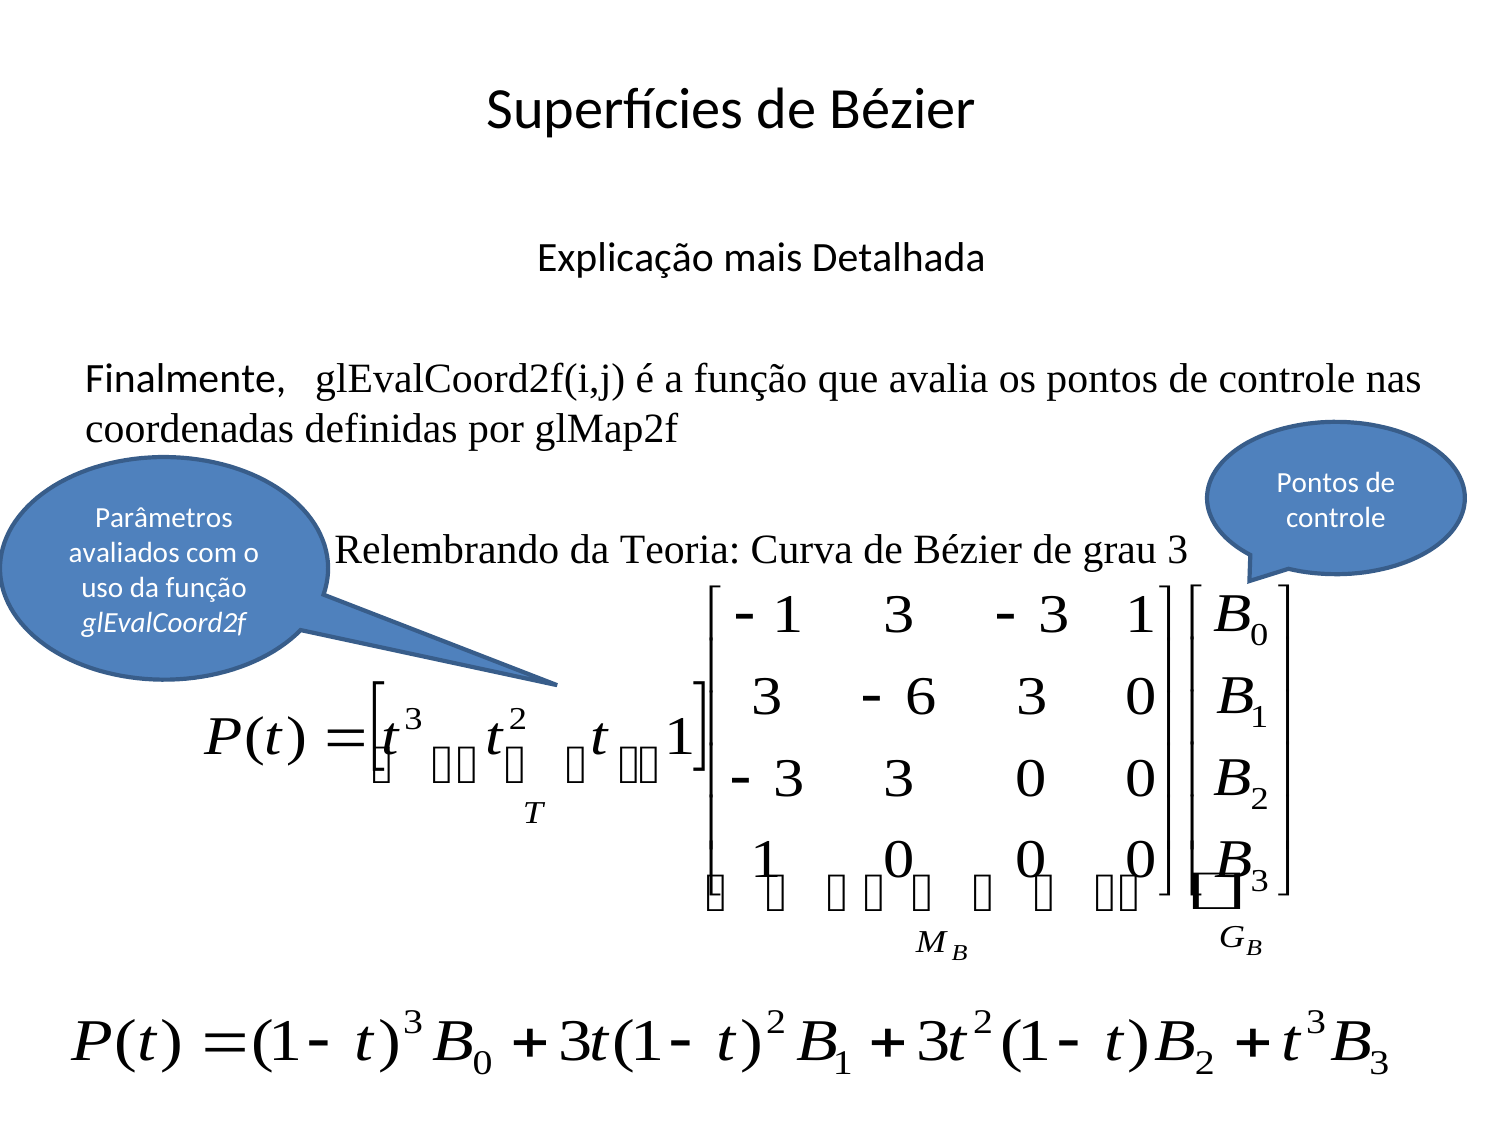

# Superfícies de Bézier
Explicação mais Detalhada
Finalmente, glEvalCoord2f(i,j) é a função que avalia os pontos de controle nas coordenadas definidas por glMap2f
Relembrando da Teoria: Curva de Bézier de grau 3
Pontos de controle
Parâmetros avaliados com o uso da função glEvalCoord2f